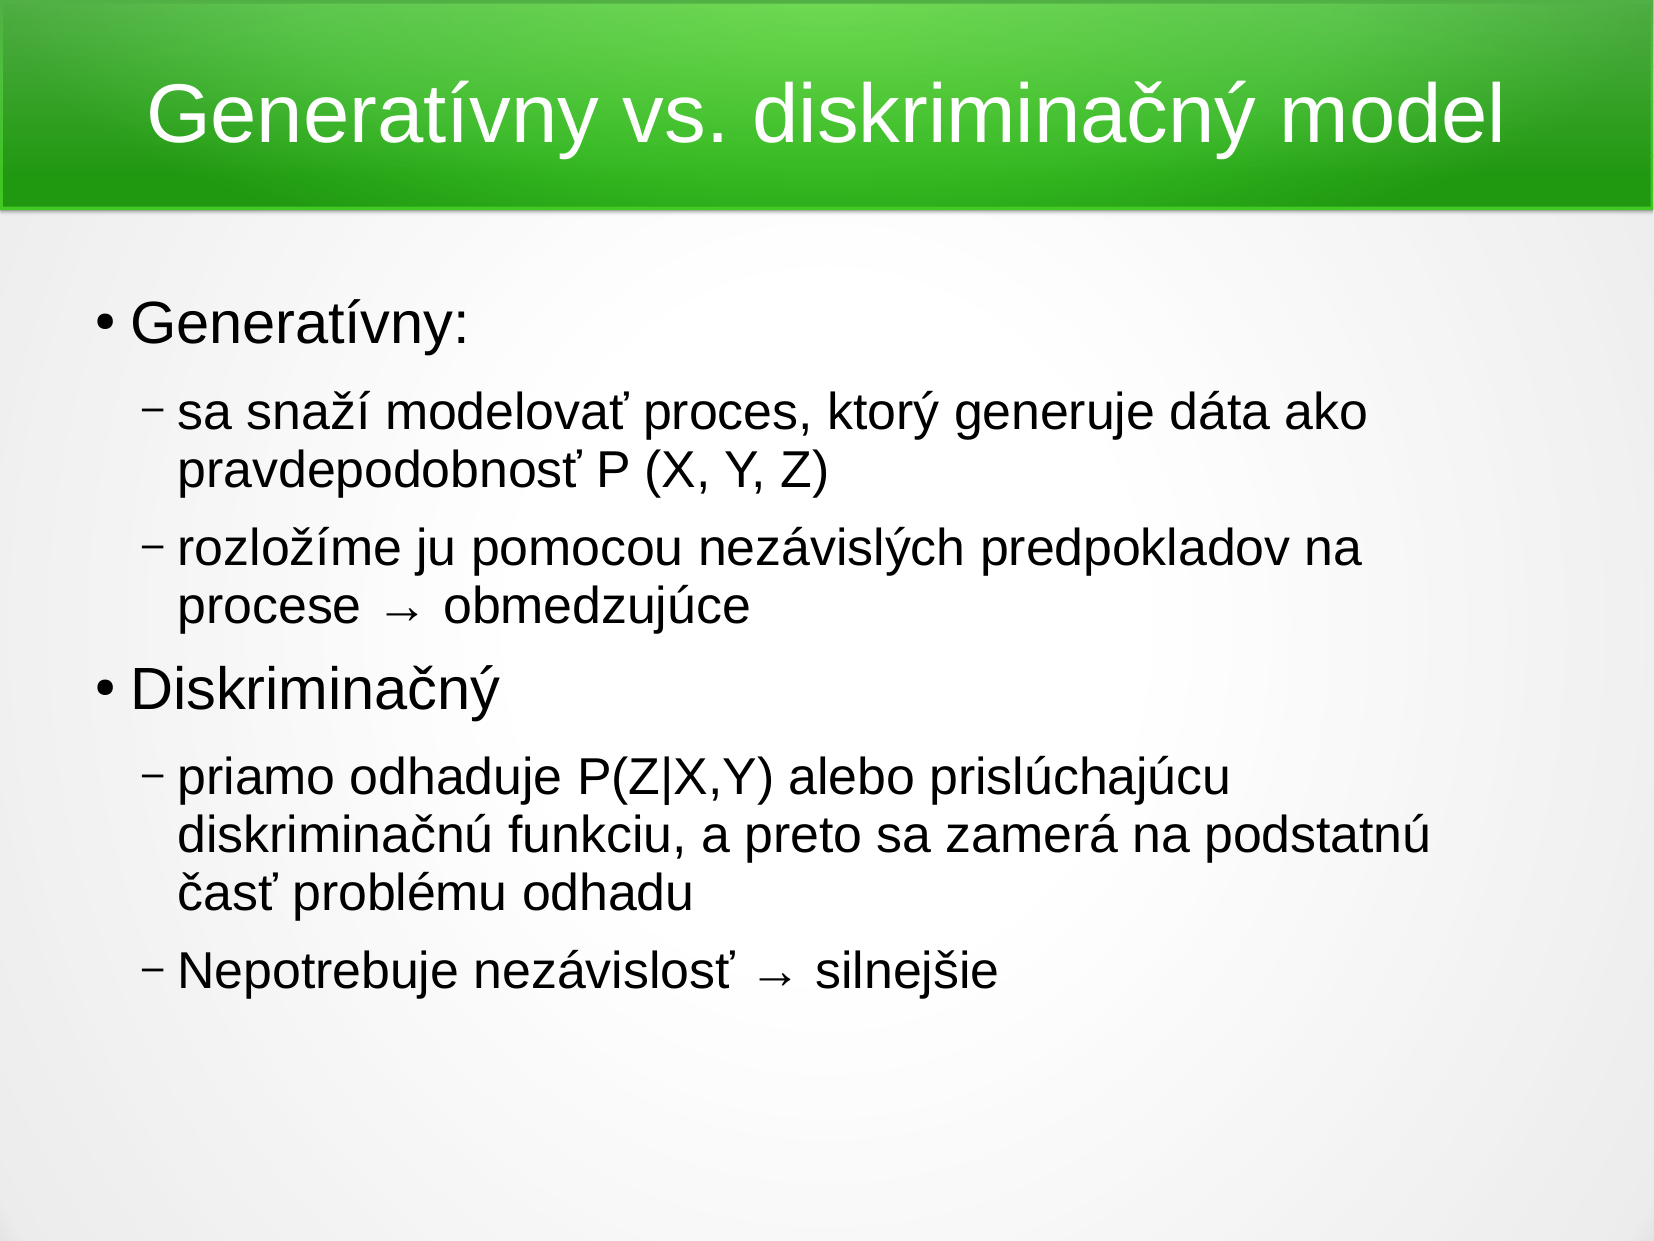

# Generatívny vs. diskriminačný model
Generatívny:
sa snaží modelovať proces, ktorý generuje dáta ako pravdepodobnosť P (X, Y, Z)
rozložíme ju pomocou nezávislých predpokladov na procese →	 obmedzujúce
Diskriminačný
priamo odhaduje P(Z|X,Y) alebo prislúchajúcu diskriminačnú funkciu, a preto sa zamerá na podstatnú časť problému odhadu
Nepotrebuje nezávislosť → silnejšie